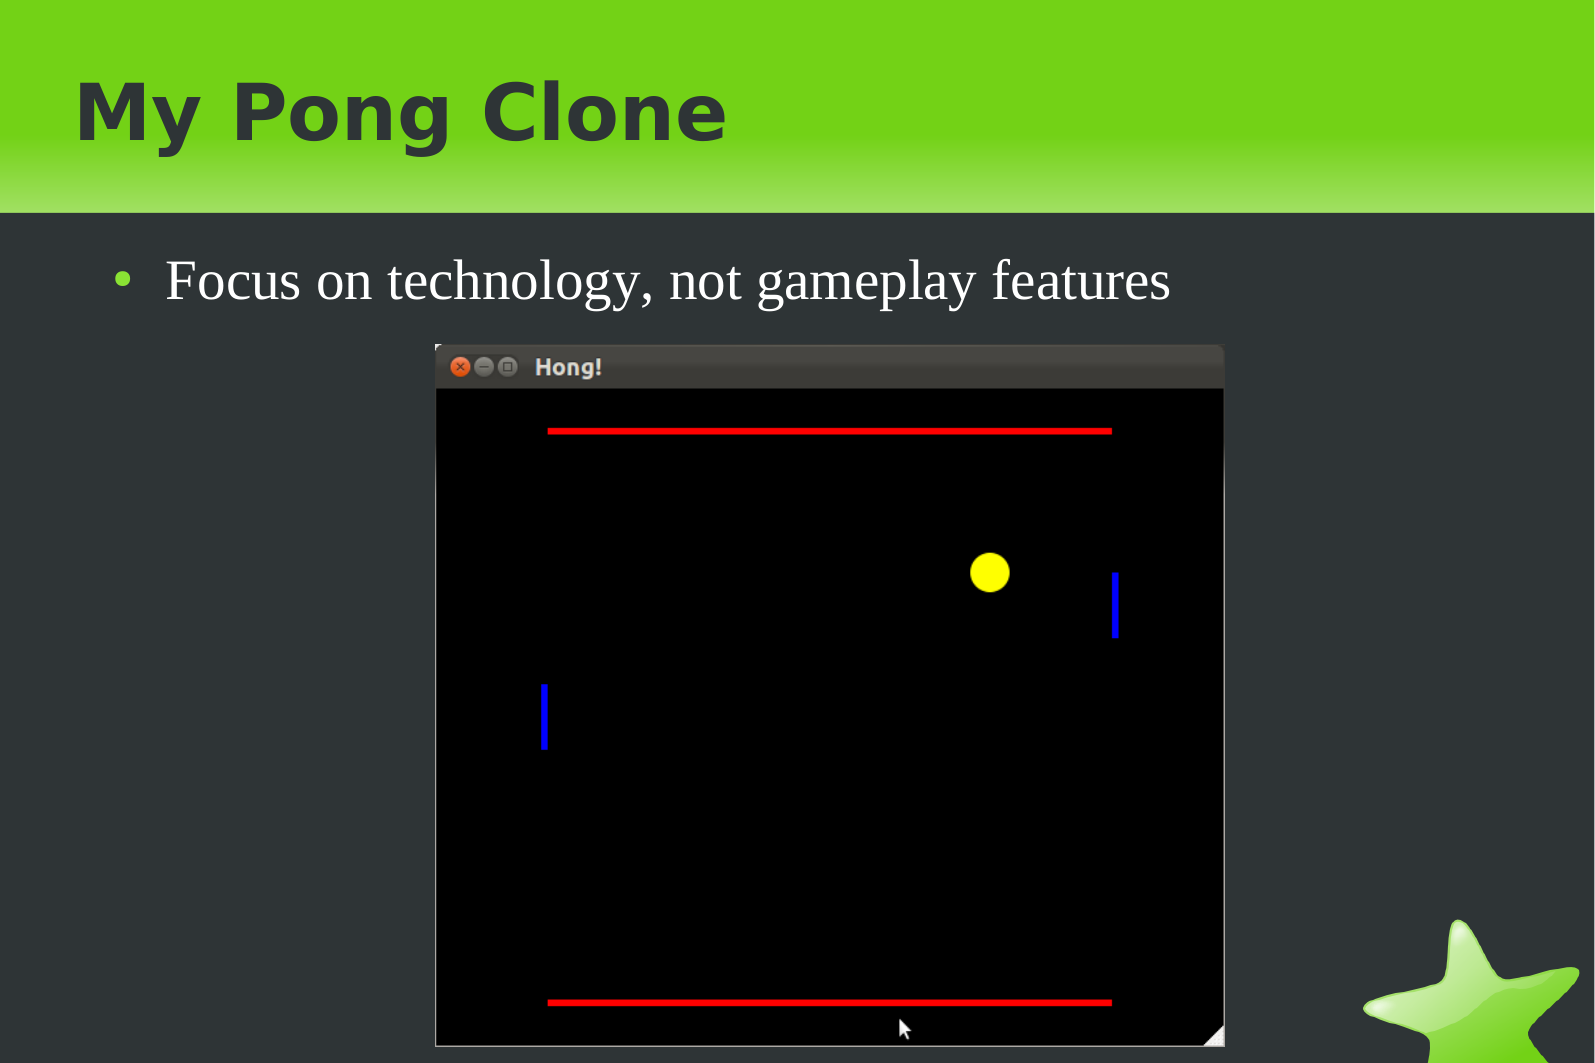

# My Pong Clone
Focus on technology, not gameplay features